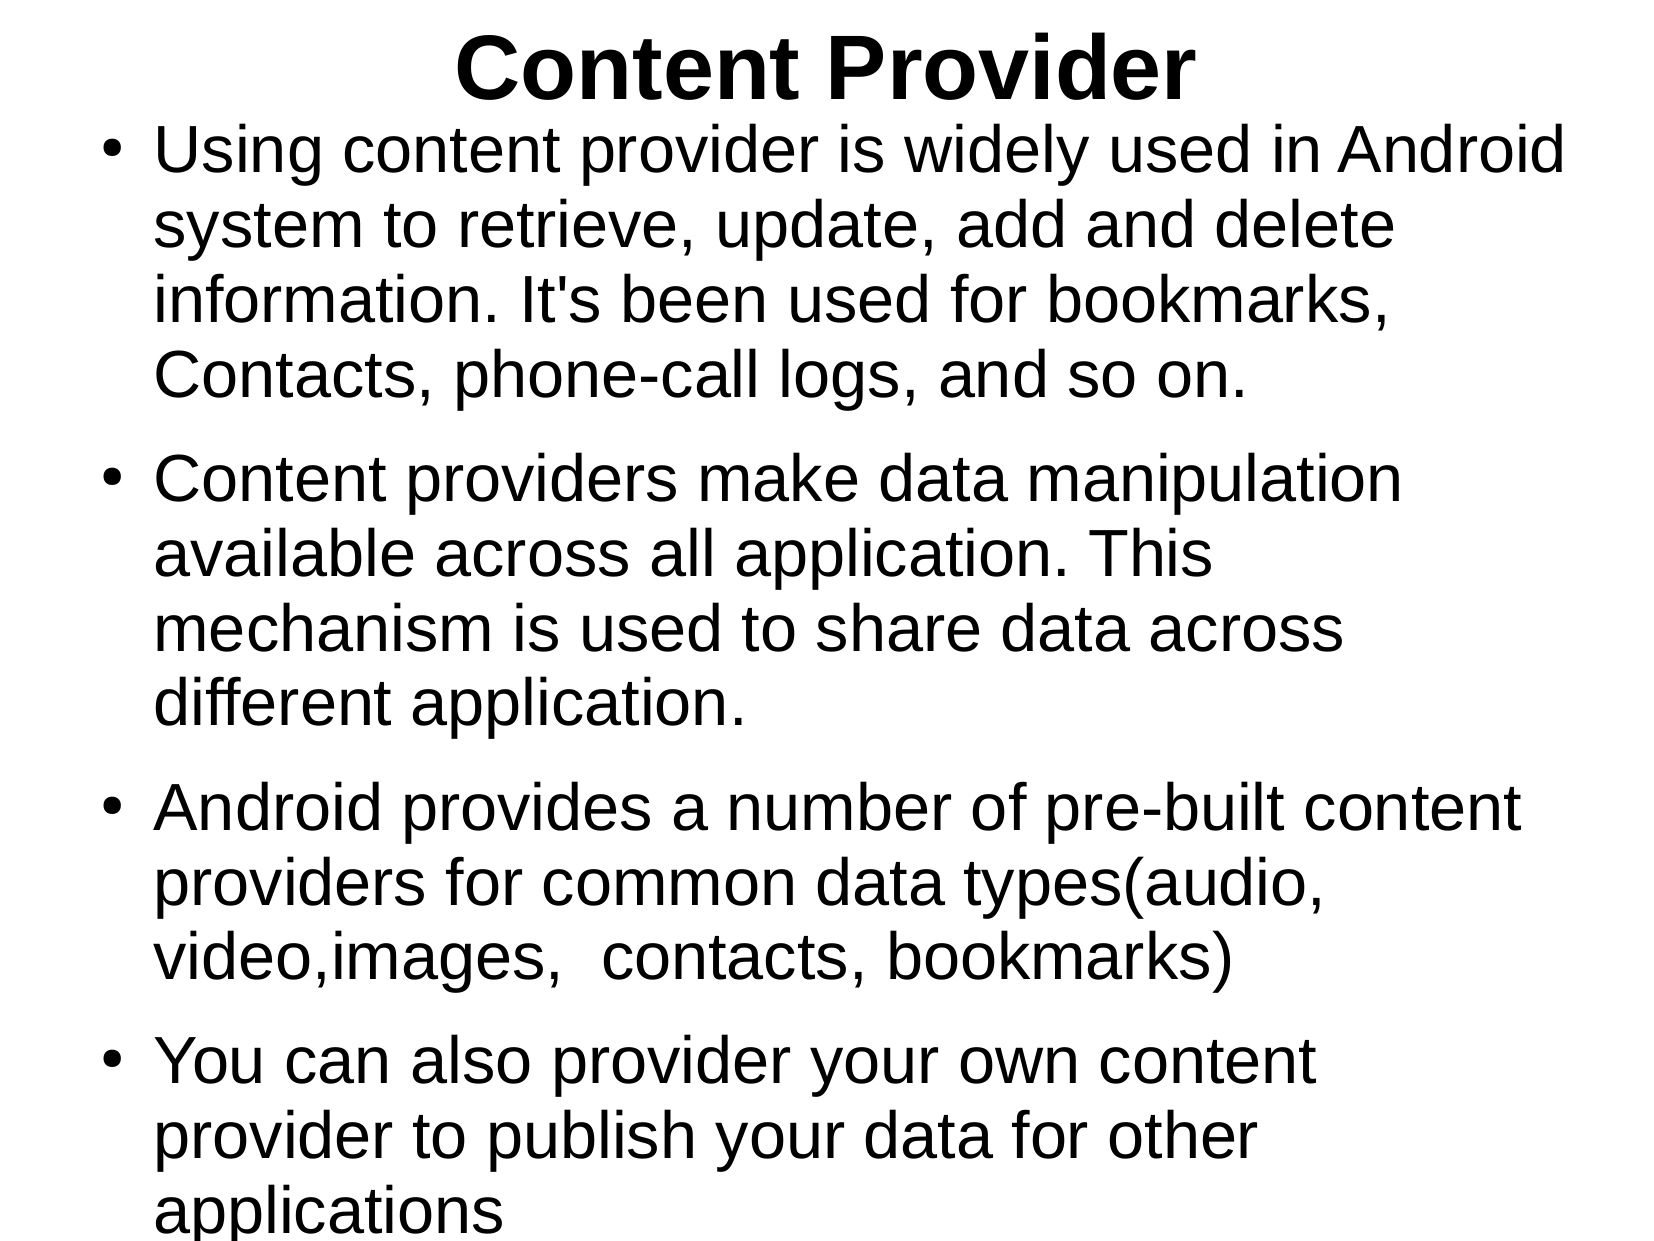

# Content Provider
Using content provider is widely used in Android system to retrieve, update, add and delete information. It's been used for bookmarks, Contacts, phone-call logs, and so on.
Content providers make data manipulation available across all application. This mechanism is used to share data across different application.
Android provides a number of pre-built content providers for common data types(audio, video,images, contacts, bookmarks)
You can also provider your own content provider to publish your data for other applications